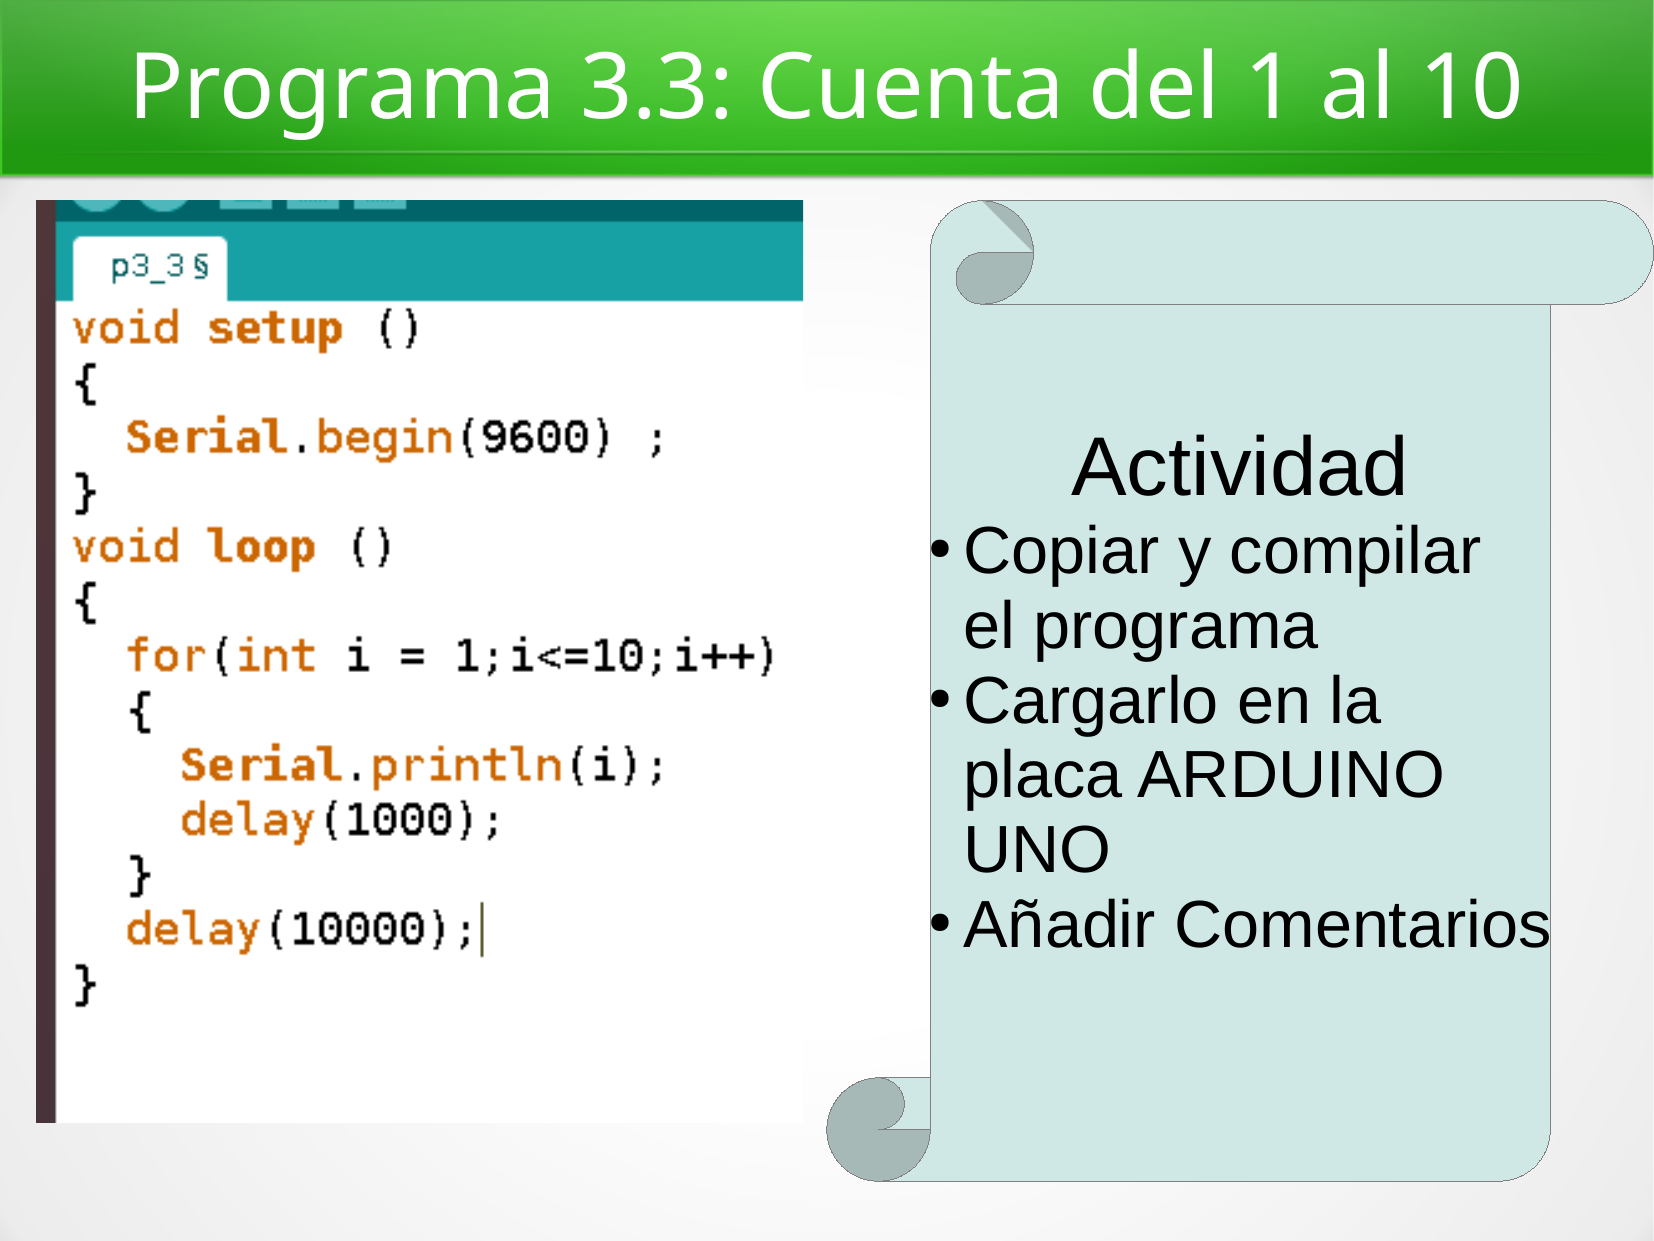

# Programa 3.3: Cuenta del 1 al 10
Actividad
Copiar y compilar
el programa
Cargarlo en la
placa ARDUINO
UNO
Añadir Comentarios